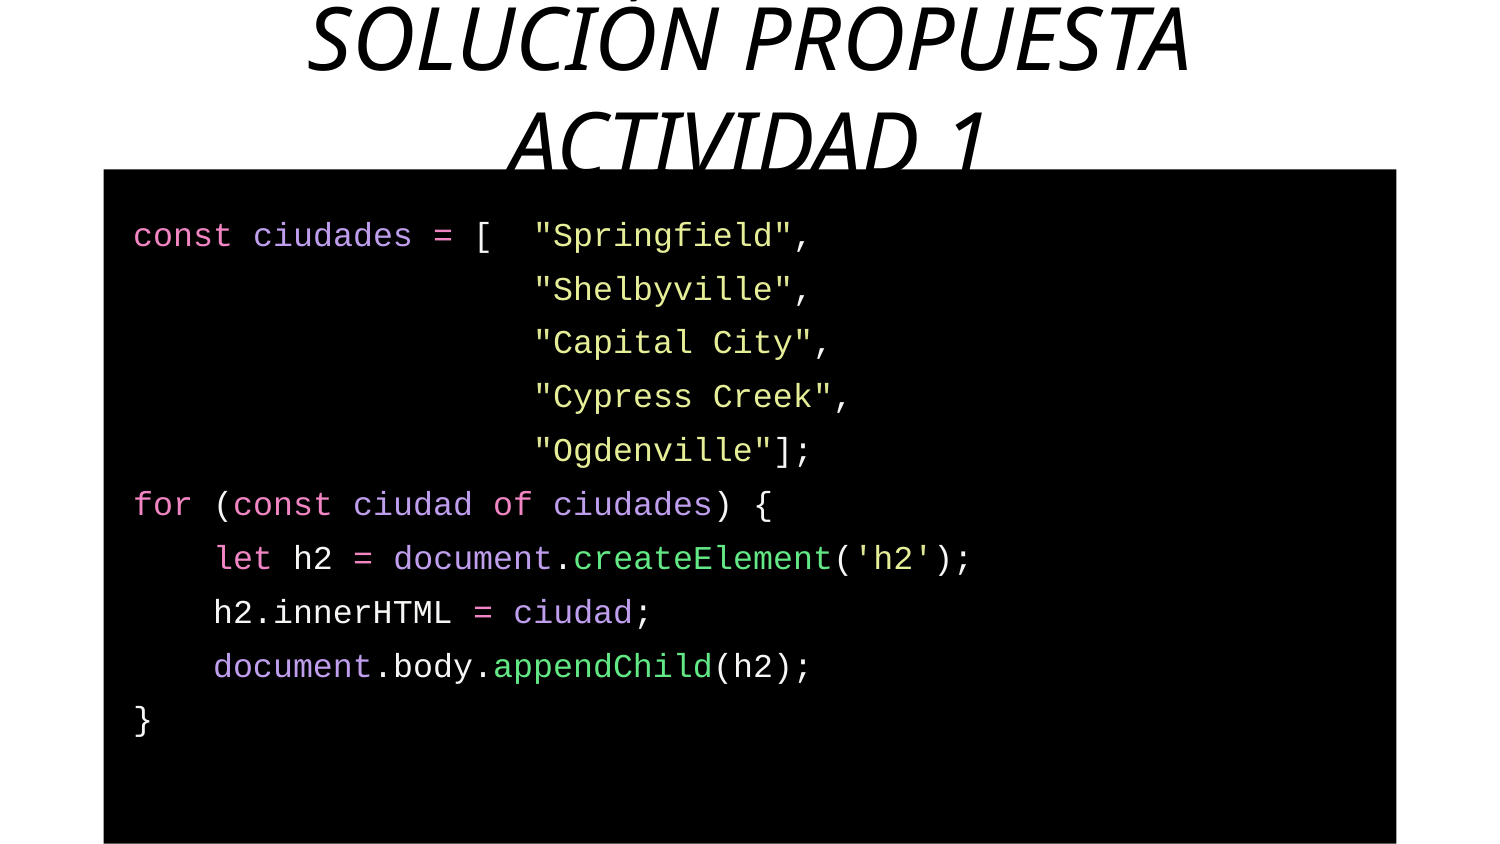

SOLUCIÓN PROPUESTA ACTIVIDAD 1
const ciudades = [ "Springfield",
 "Shelbyville",
 "Capital City",
 "Cypress Creek",
 "Ogdenville"];
for (const ciudad of ciudades) {
 let h2 = document.createElement('h2');
 h2.innerHTML = ciudad;
 document.body.appendChild(h2);
}